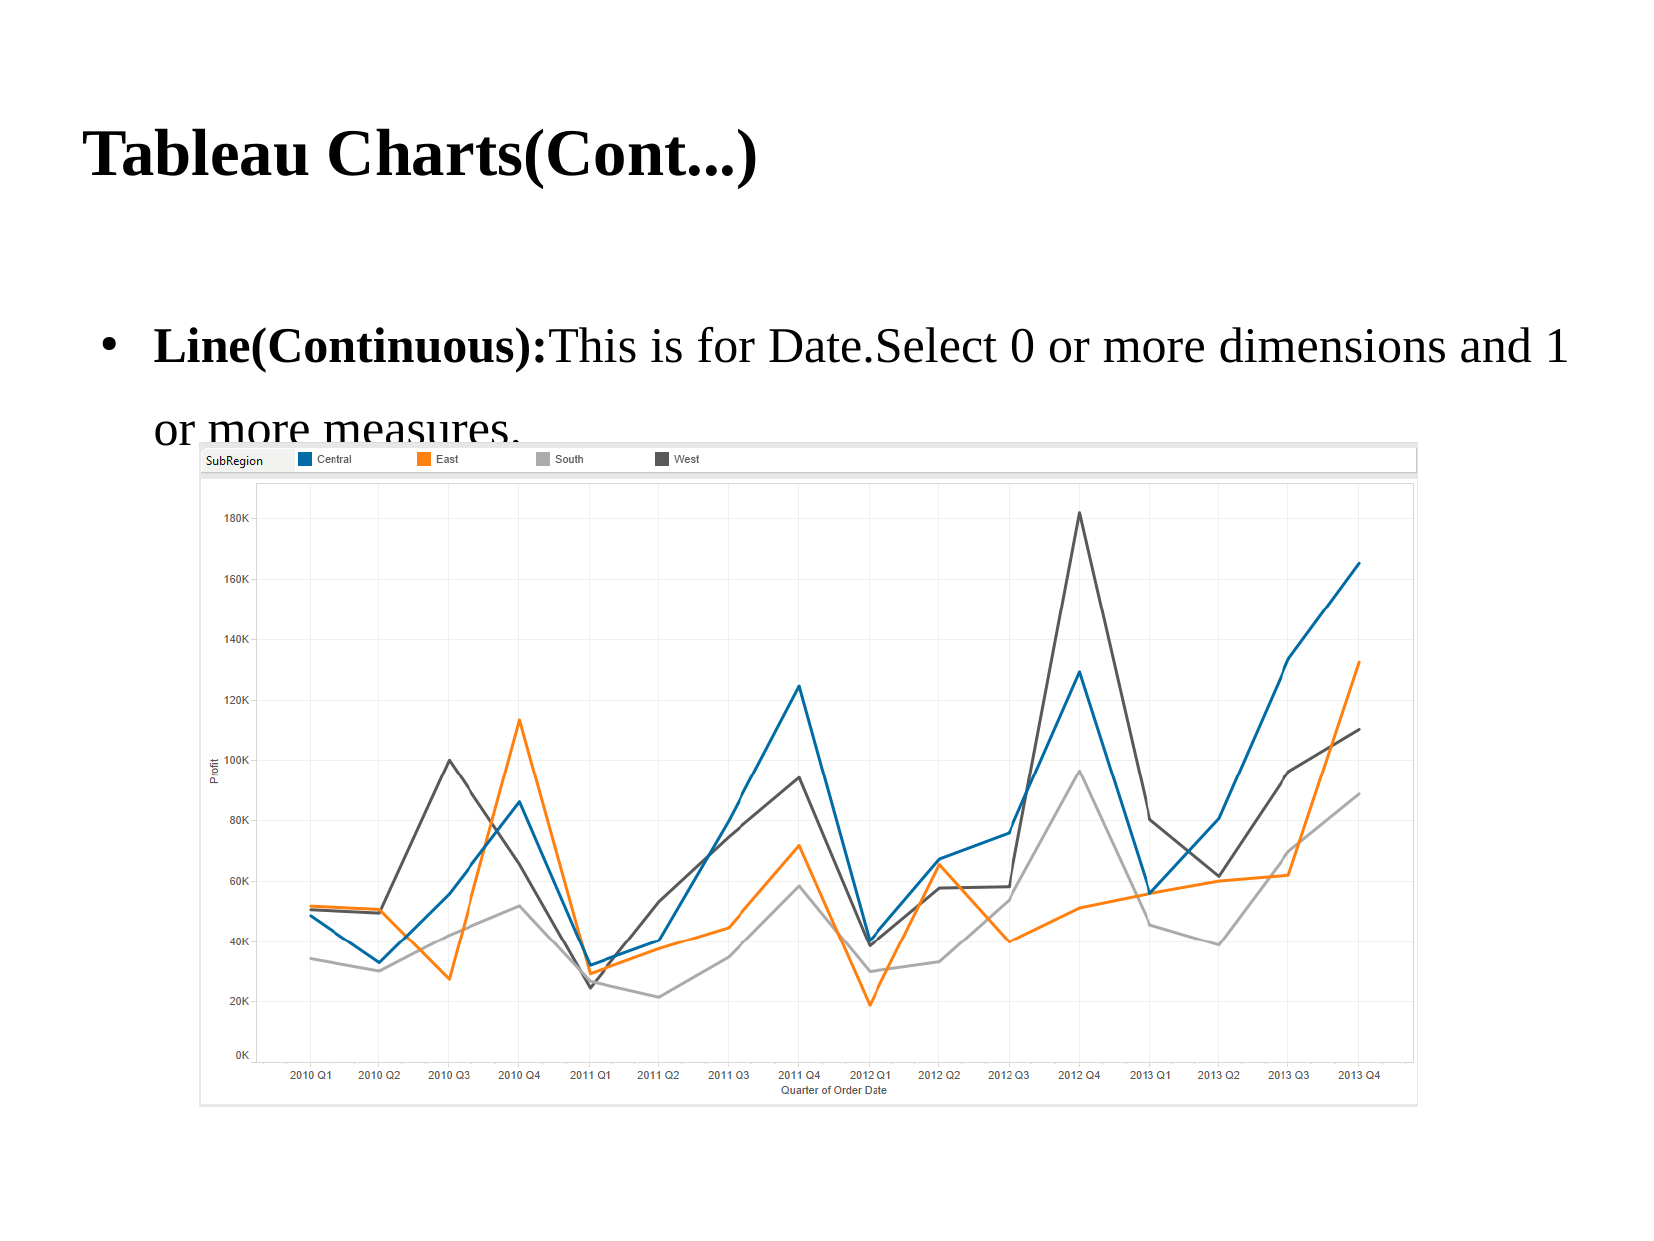

# Tableau Charts(Cont...)
Line(Continuous):This is for Date.Select 0 or more dimensions and 1 or more measures.